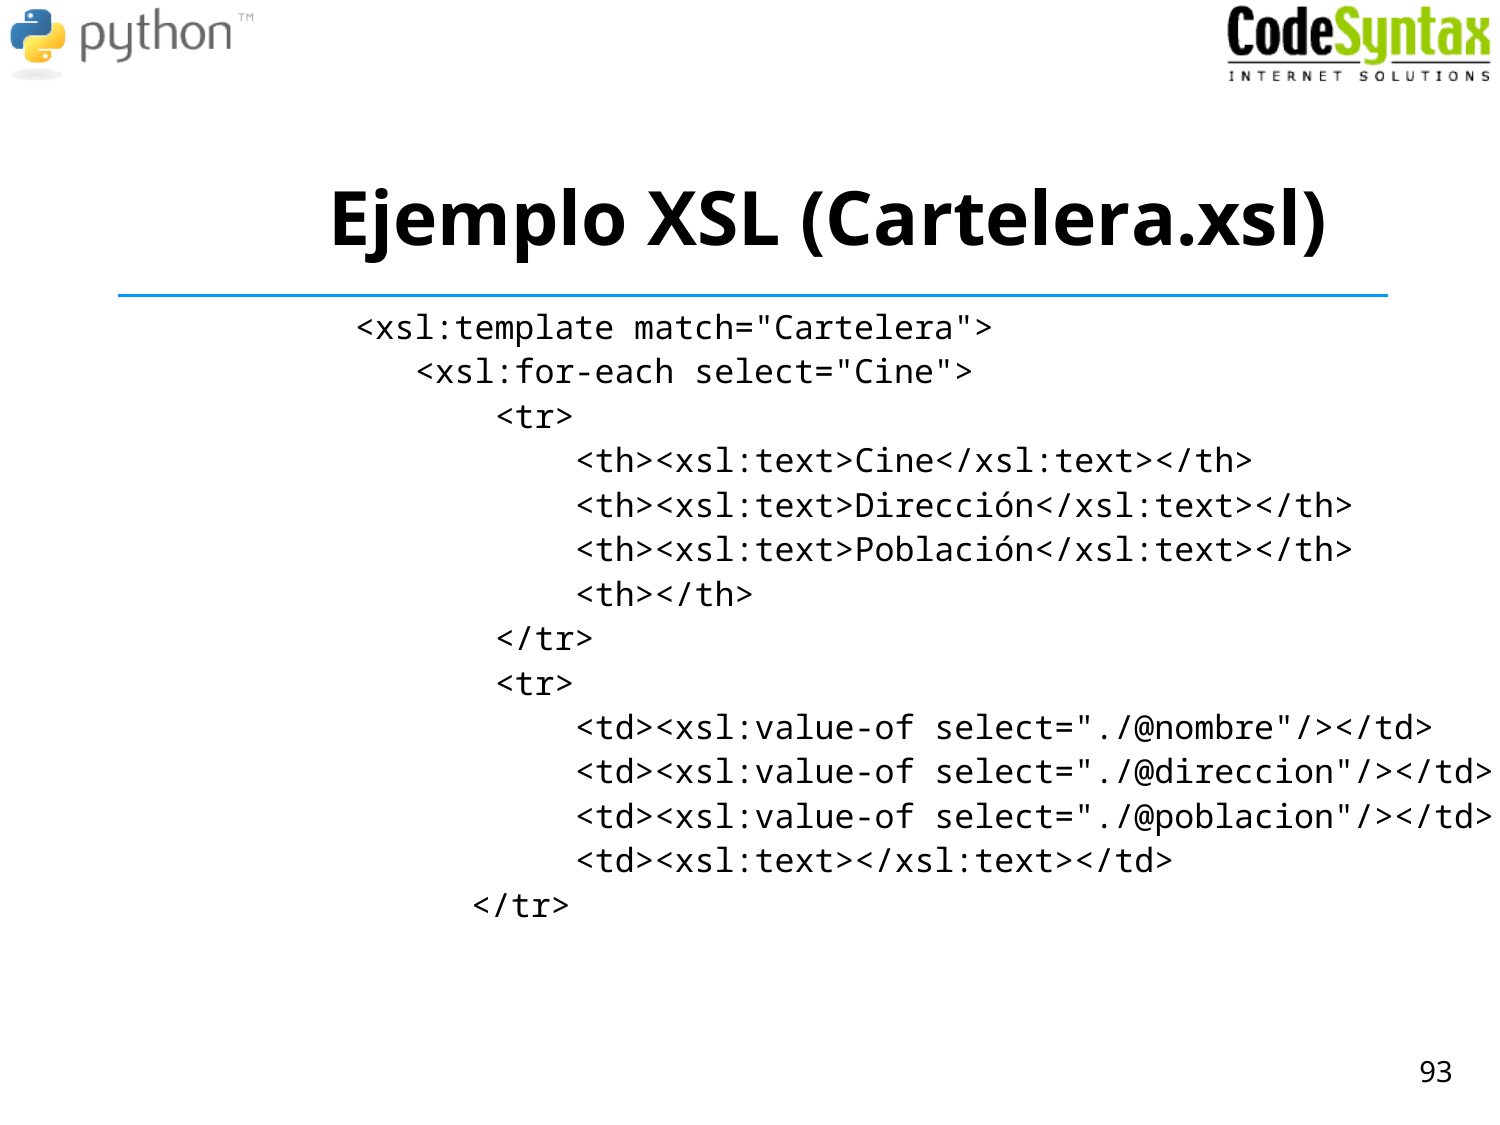

# Ejemplo XSL (Cartelera.xsl)
 <xsl:template match="Cartelera">
 <xsl:for-each select="Cine">
 <tr>
 <th><xsl:text>Cine</xsl:text></th>
 <th><xsl:text>Dirección</xsl:text></th>
 <th><xsl:text>Población</xsl:text></th>
 <th></th>
 </tr>
 <tr>
 <td><xsl:value-of select="./@nombre"/></td>
 <td><xsl:value-of select="./@direccion"/></td>
 <td><xsl:value-of select="./@poblacion"/></td>
 <td><xsl:text></xsl:text></td>
	 </tr>
93